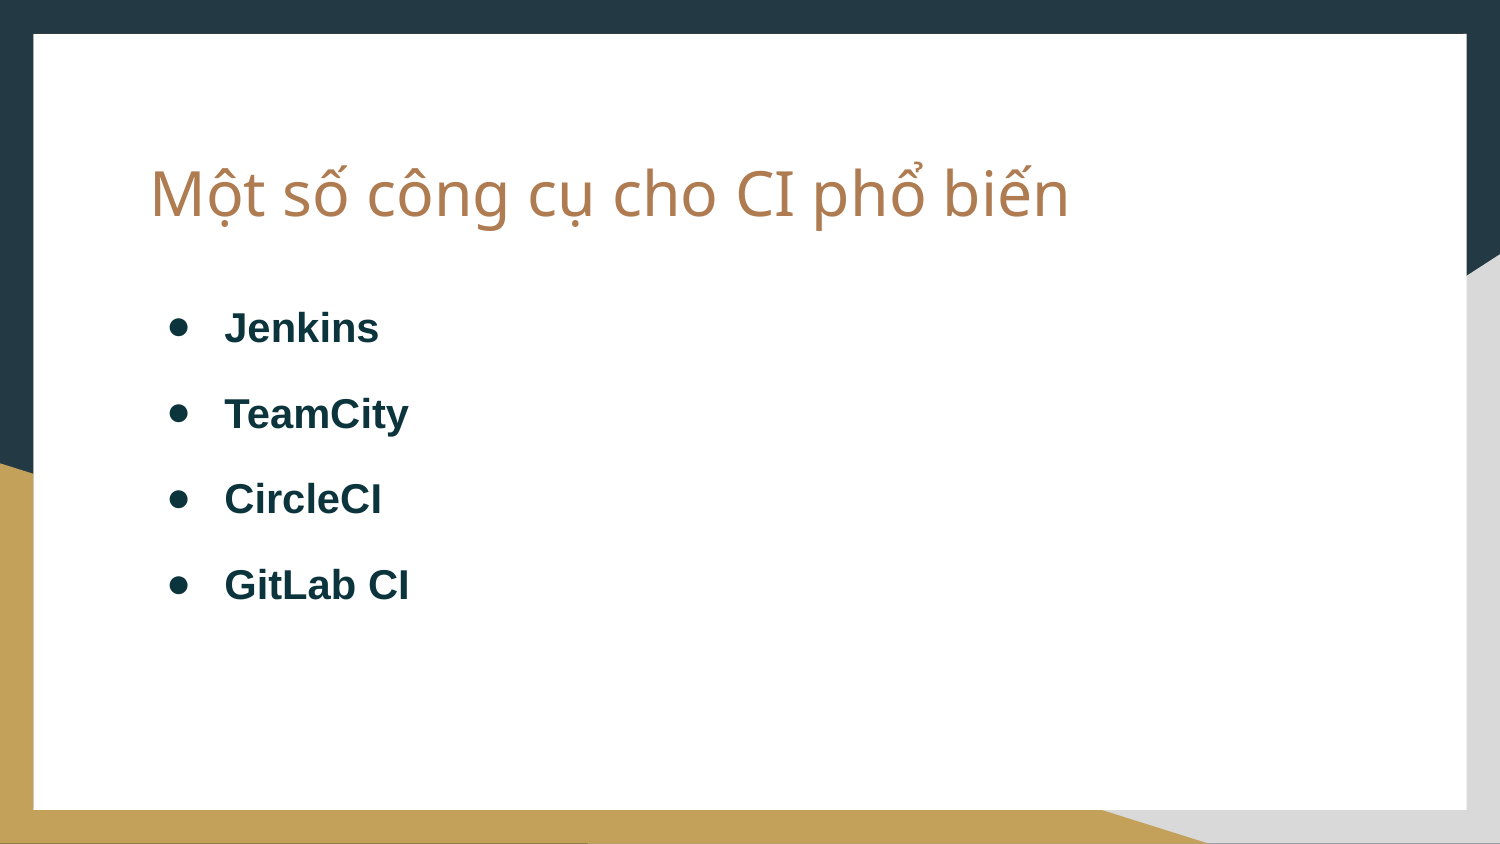

# Một số công cụ cho CI phổ biến
Jenkins
TeamCity
CircleCI
GitLab CI